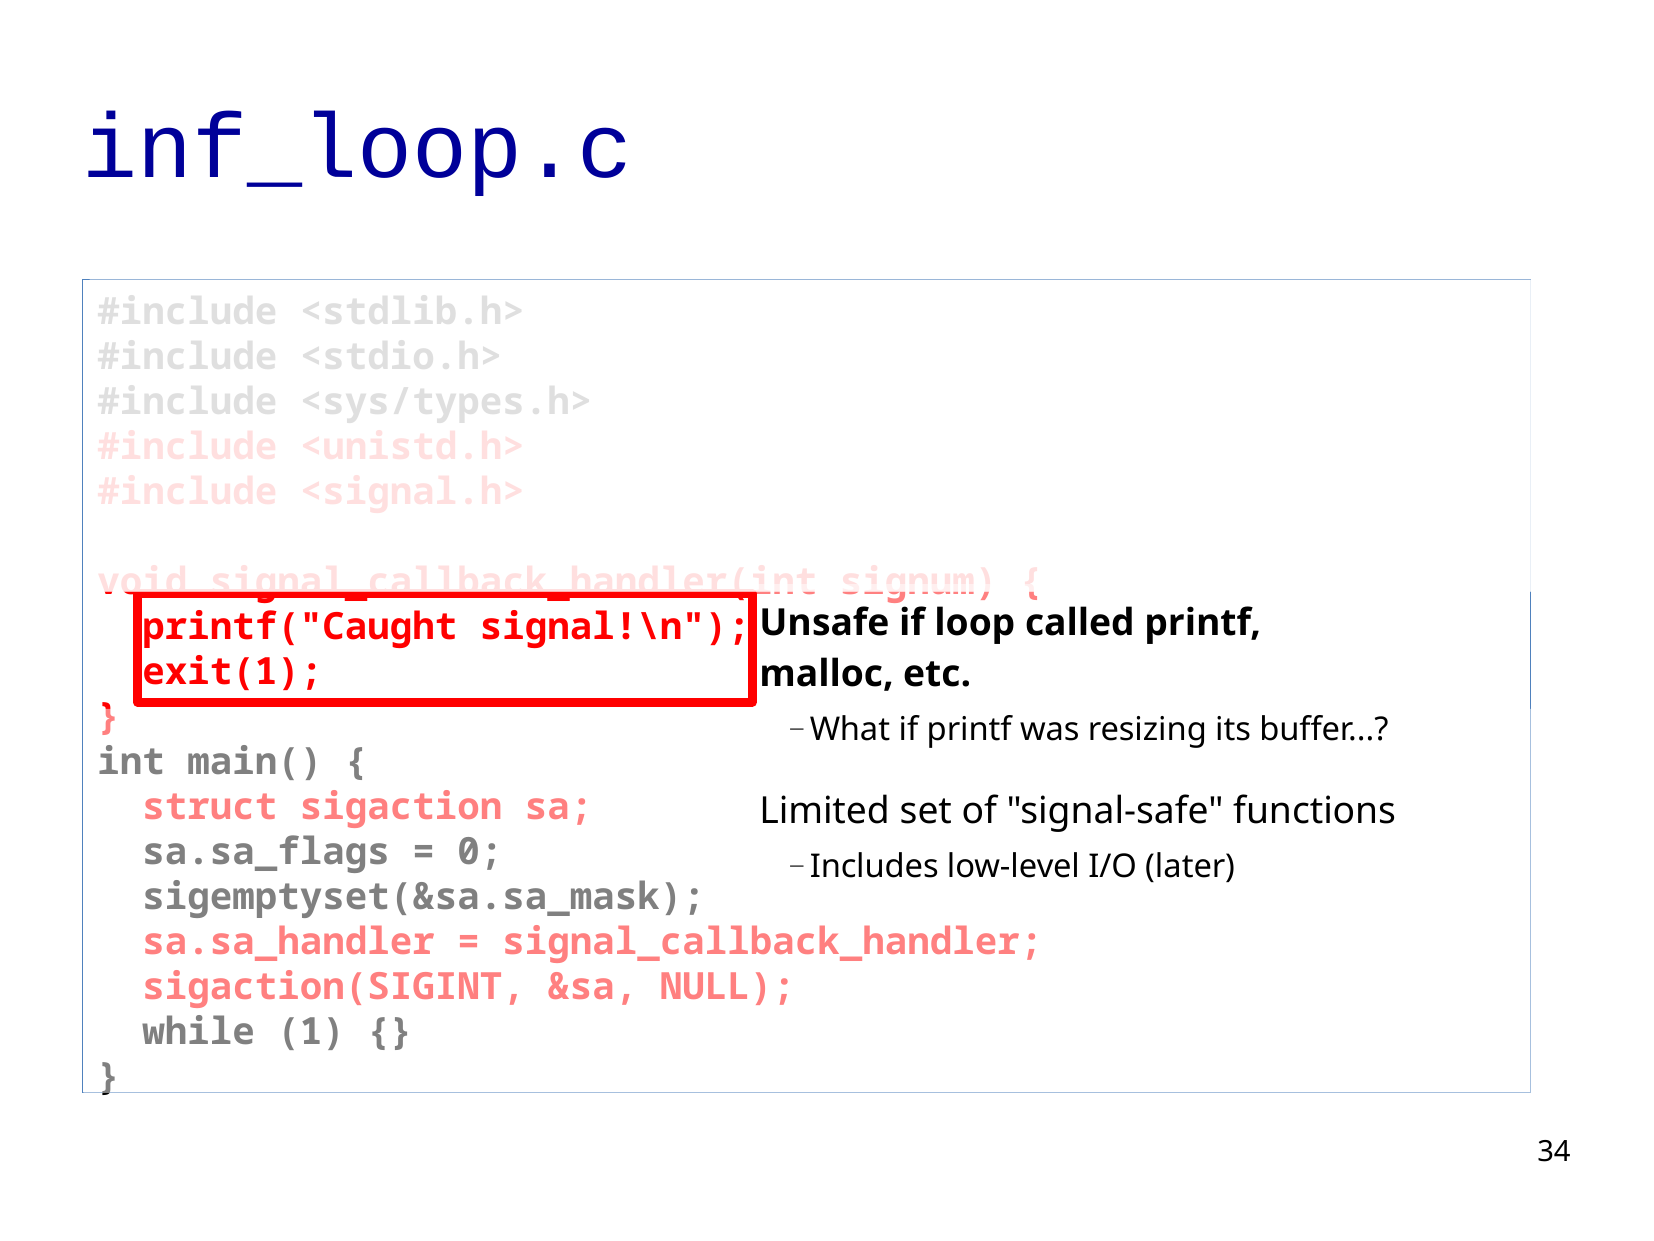

# inf_loop.c
#include <stdlib.h>
#include <stdio.h>
#include <sys/types.h>
#include <unistd.h>
#include <signal.h>
void signal_callback_handler(int signum) {
 printf("Caught signal!\n");
 exit(1);
}
int main() {
 struct sigaction sa;
 sa.sa_flags = 0;
 sigemptyset(&sa.sa_mask);
 sa.sa_handler = signal_callback_handler;
 sigaction(SIGINT, &sa, NULL);
 while (1) {}
}
Unsafe if loop called printf,
malloc, etc.
What if printf was resizing its buffer...?
Limited set of "signal-safe" functions
Includes low-level I/O (later)
34